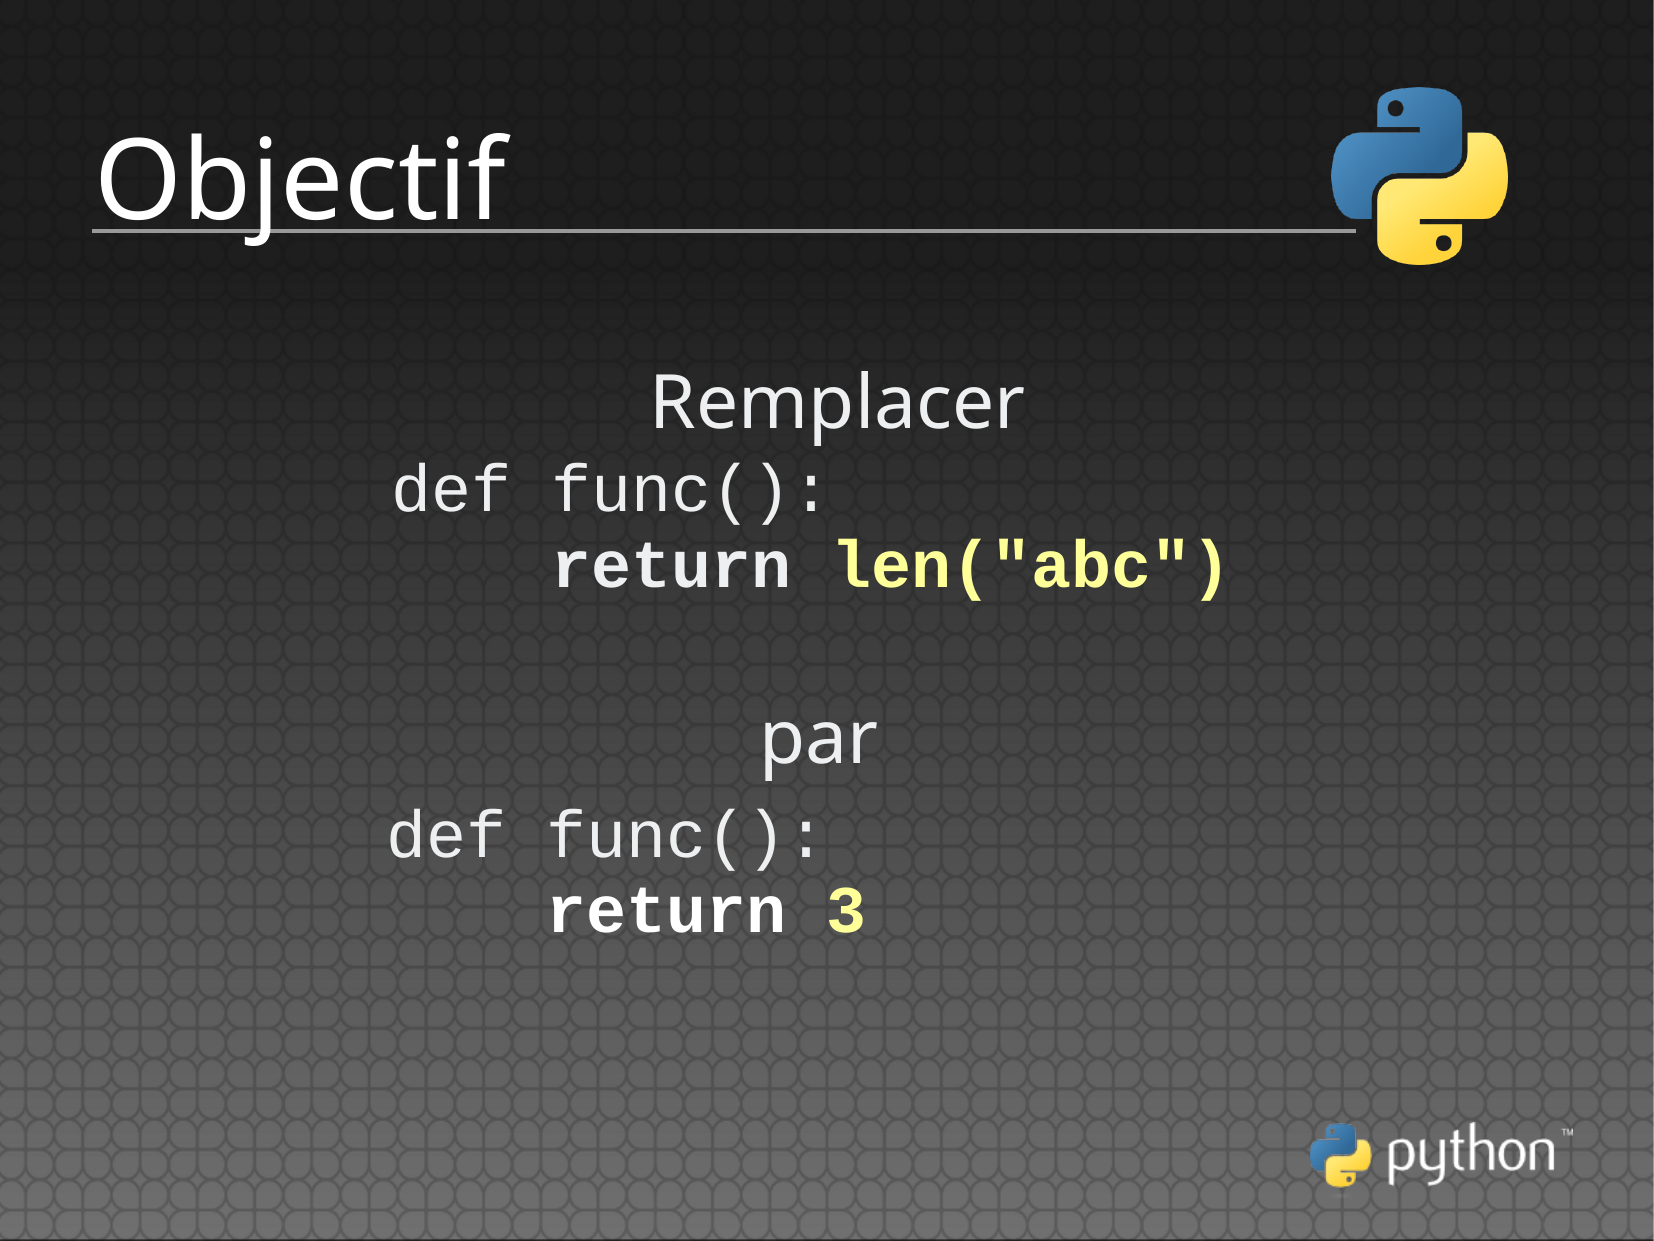

# Objectif
Remplacer
def func():
 return len("abc")
par
def func():
 return 3